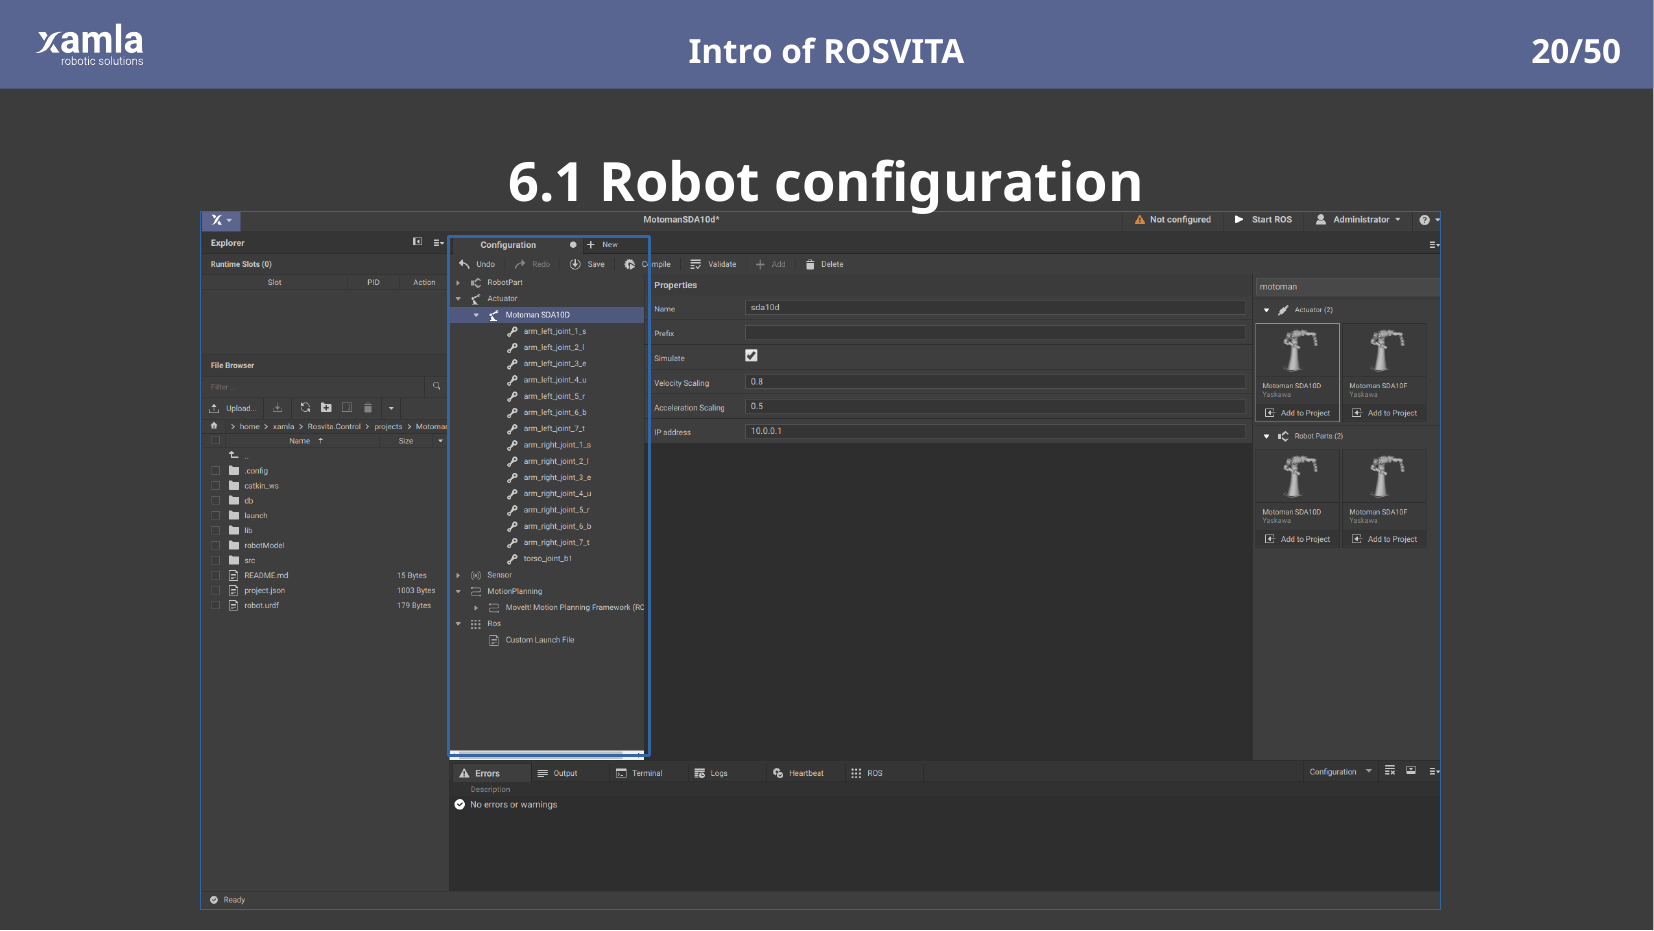

Intro of ROSVITA
20/50
6.1 Robot configuration